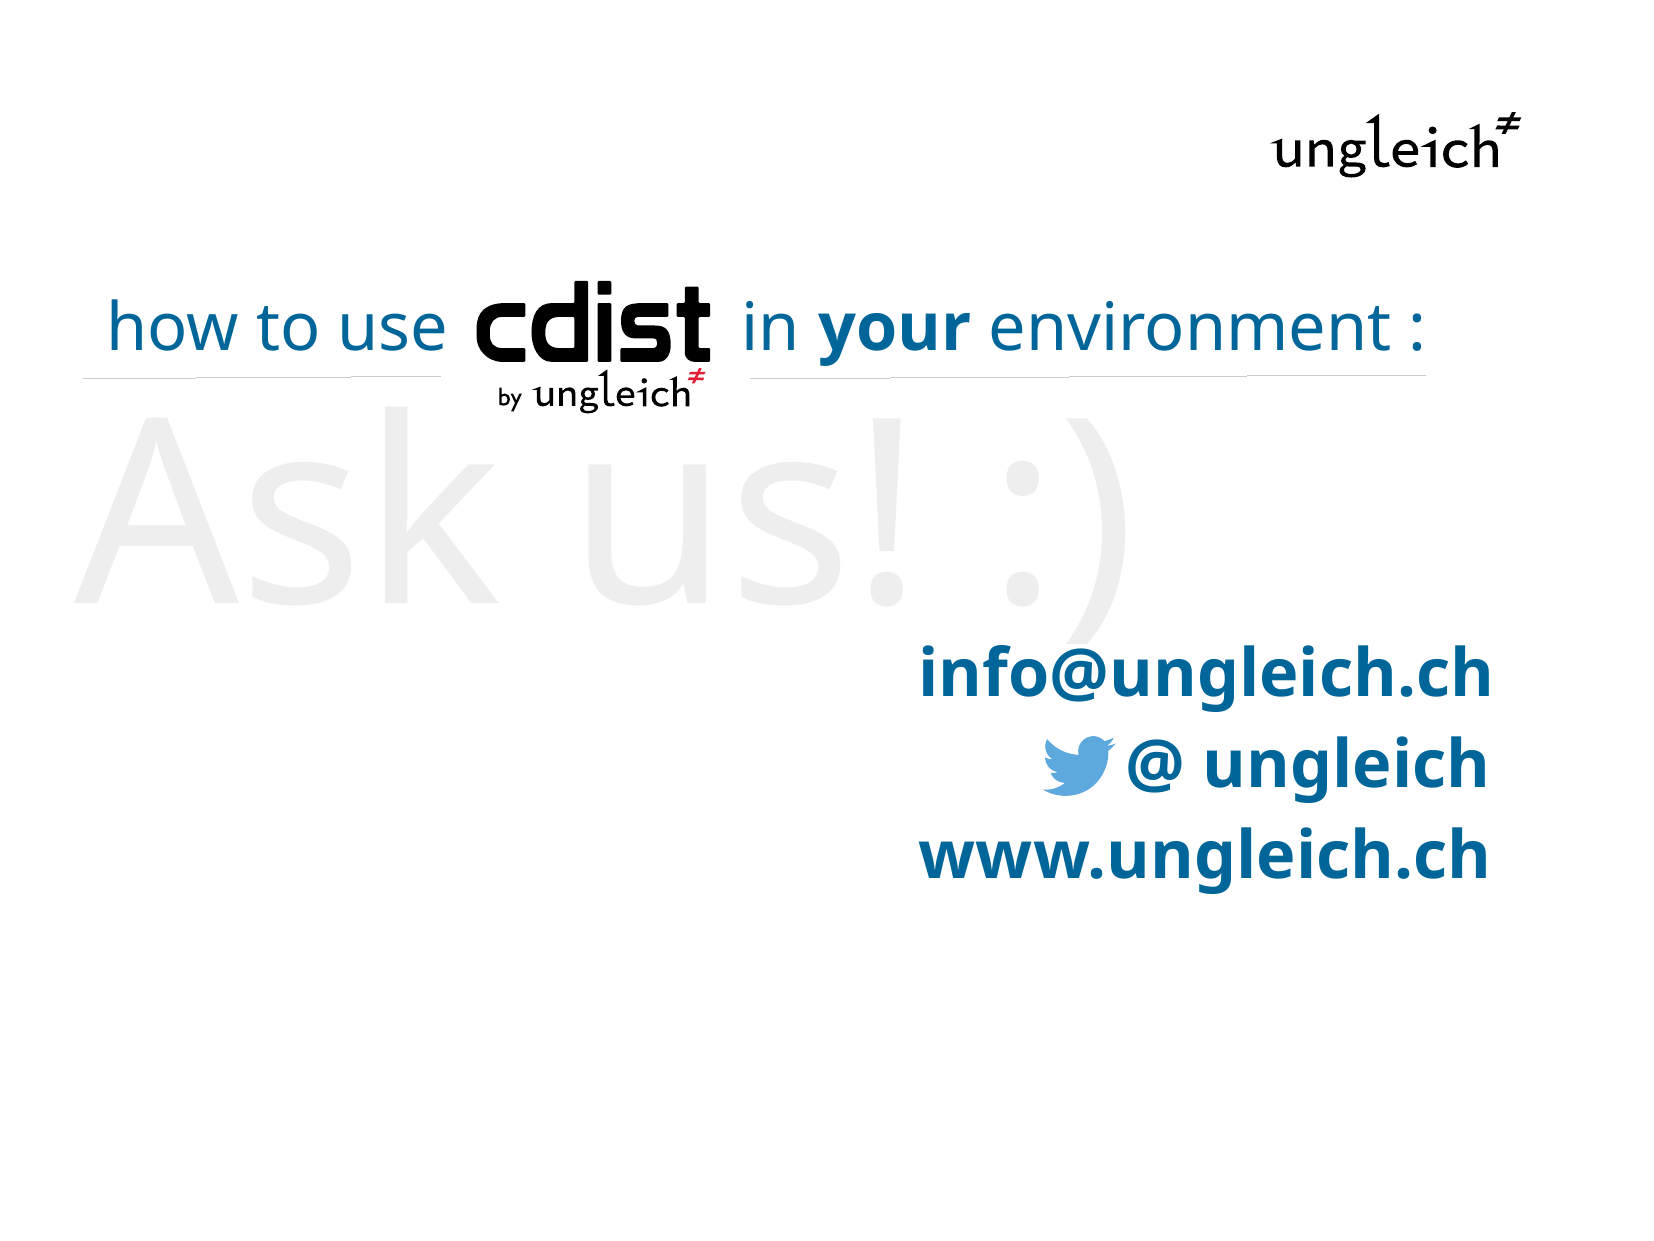

Ask us! :)
# how to use in your environment :
info@ungleich.ch
 @ ungleich
www.ungleich.ch